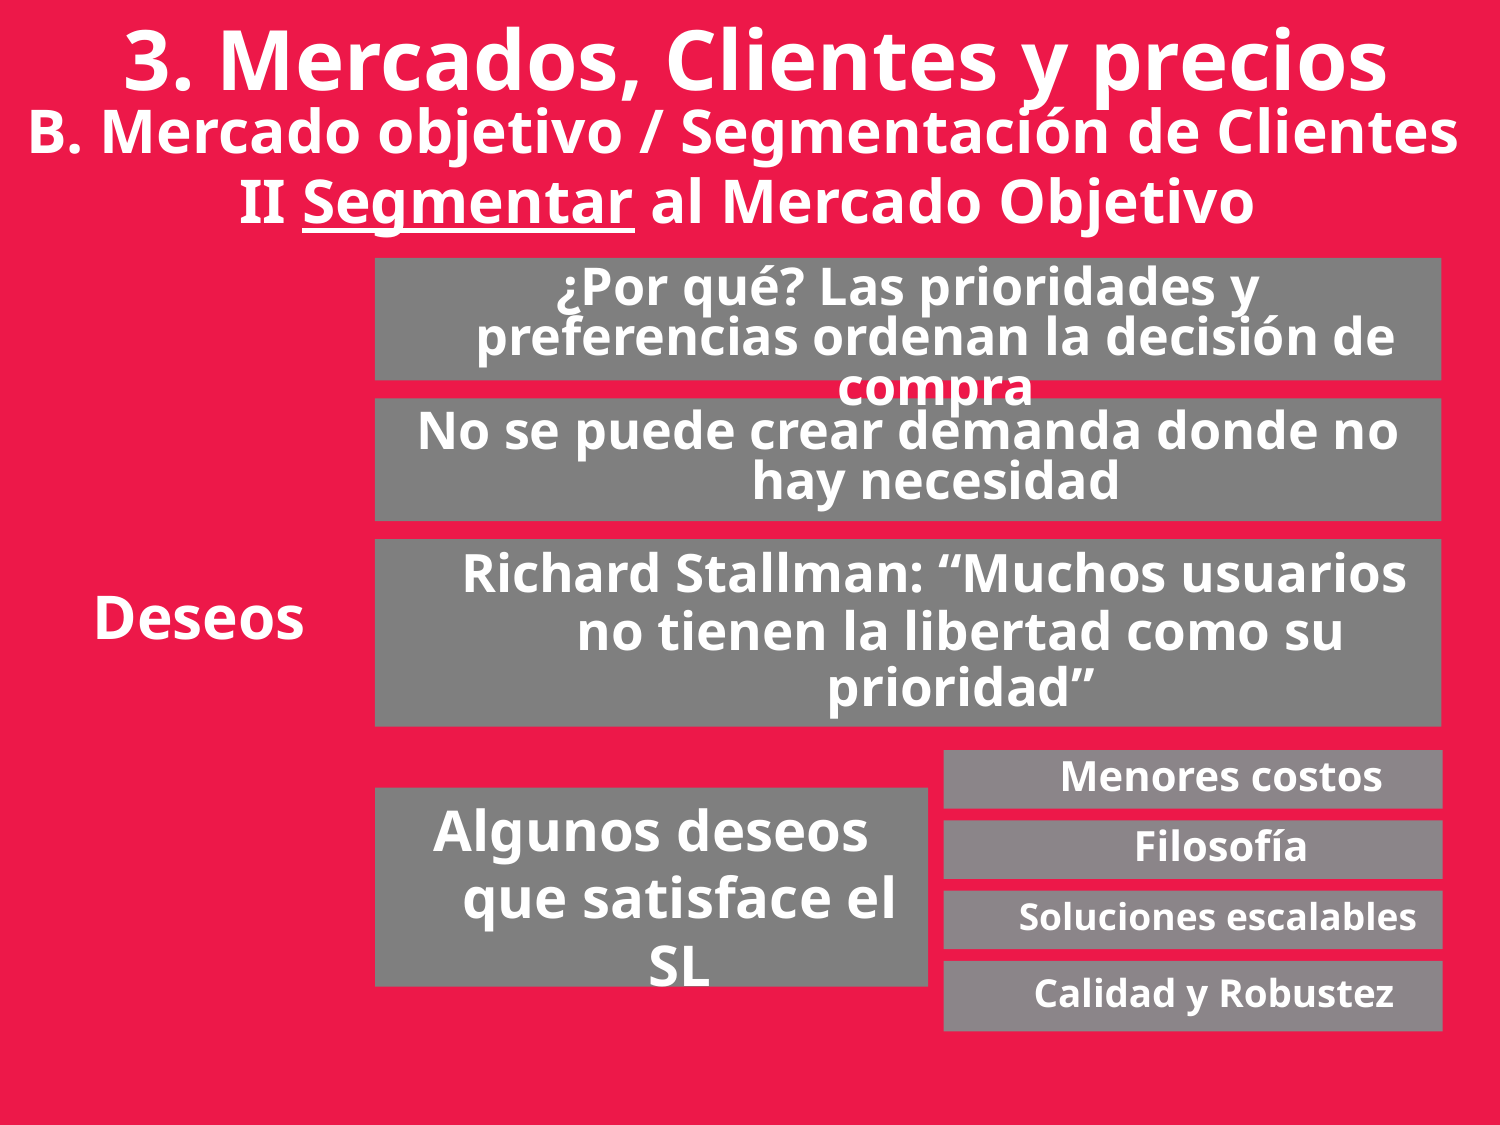

# 3. Mercados, Clientes y precios
B. Mercado objetivo / Segmentación de Clientes
II Segmentar al Mercado Objetivo
¿Por qué? Las prioridades y preferencias ordenan la decisión de compra
No se puede crear demanda donde no hay necesidad
Deseos
Richard Stallman: “Muchos usuarios no tienen la libertad como su prioridad”
Menores costos
Algunos deseos que satisface el SL
Filosofía
Soluciones escalables
Calidad y Robustez